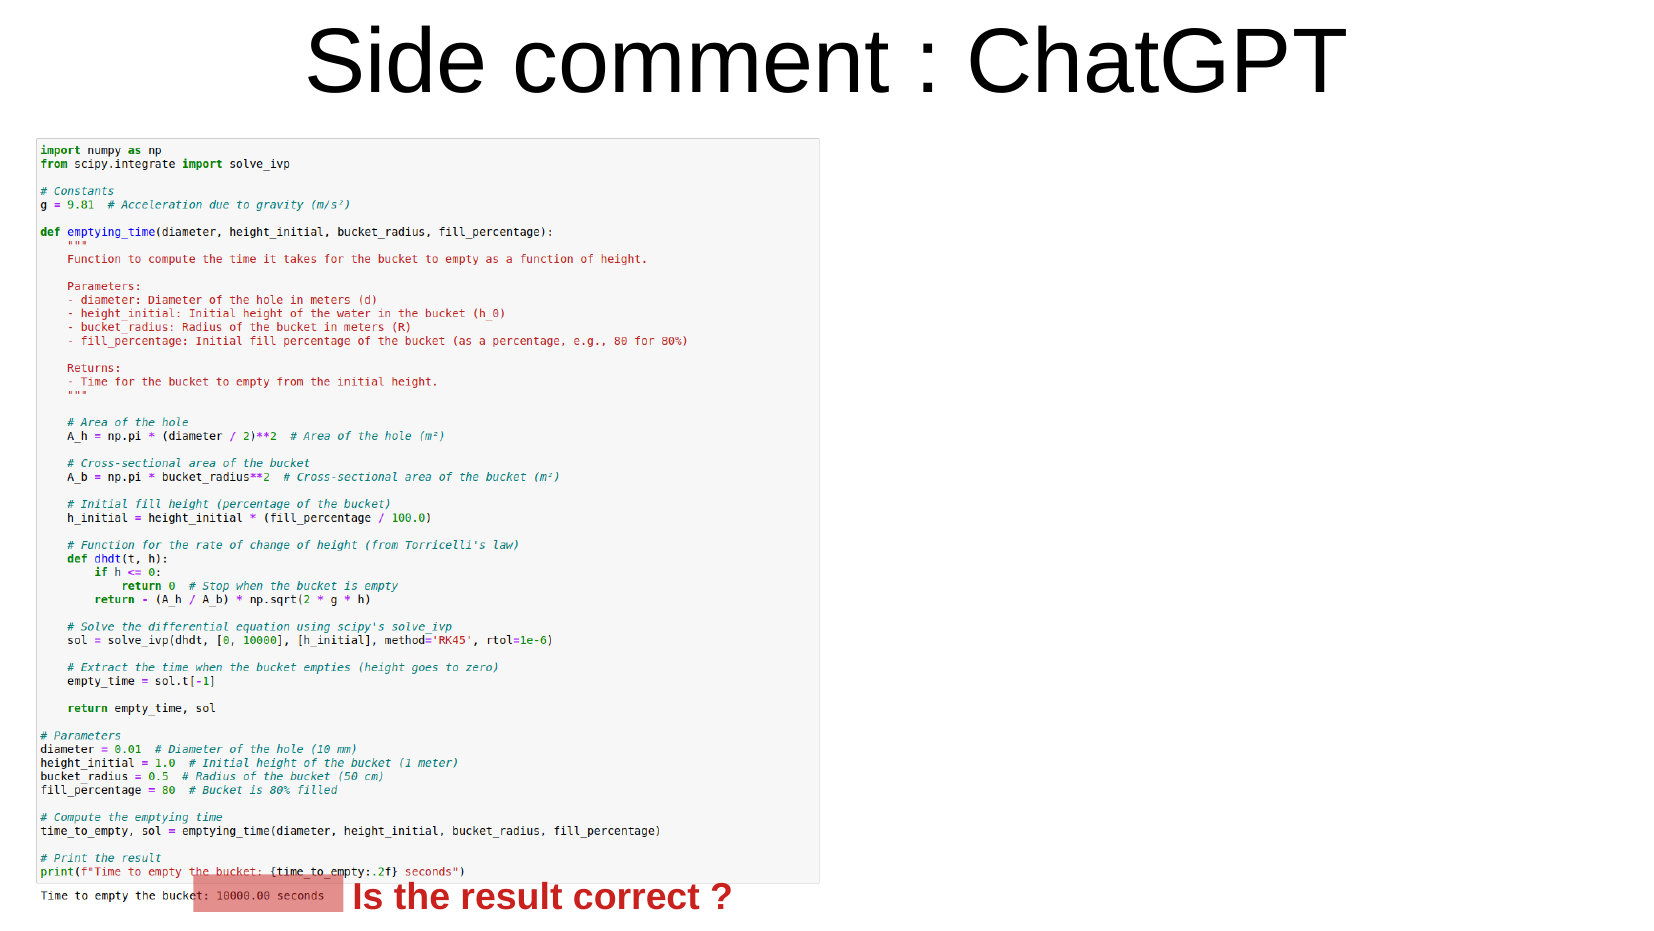

# Side comment : ChatGPT
Is the result correct ?